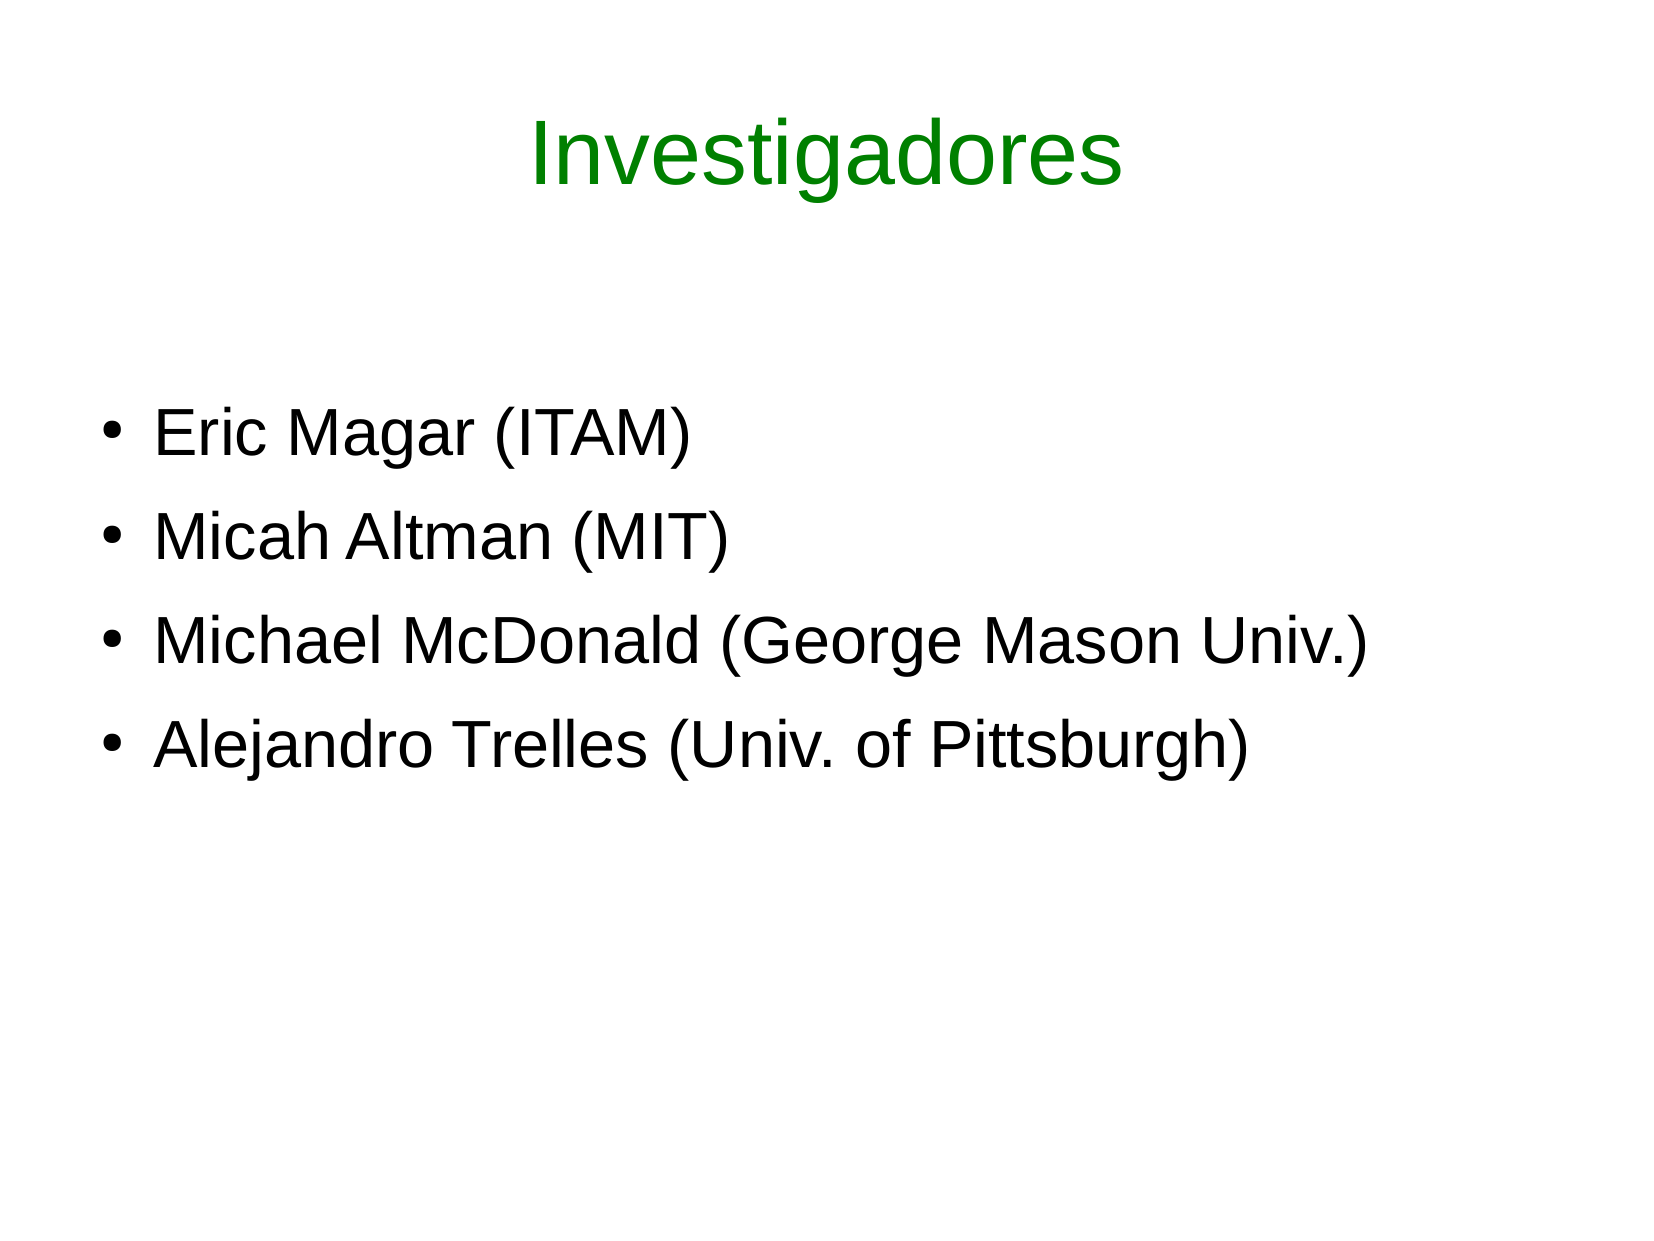

# Investigadores
Eric Magar (ITAM)
Micah Altman (MIT)
Michael McDonald (George Mason Univ.)
Alejandro Trelles (Univ. of Pittsburgh)